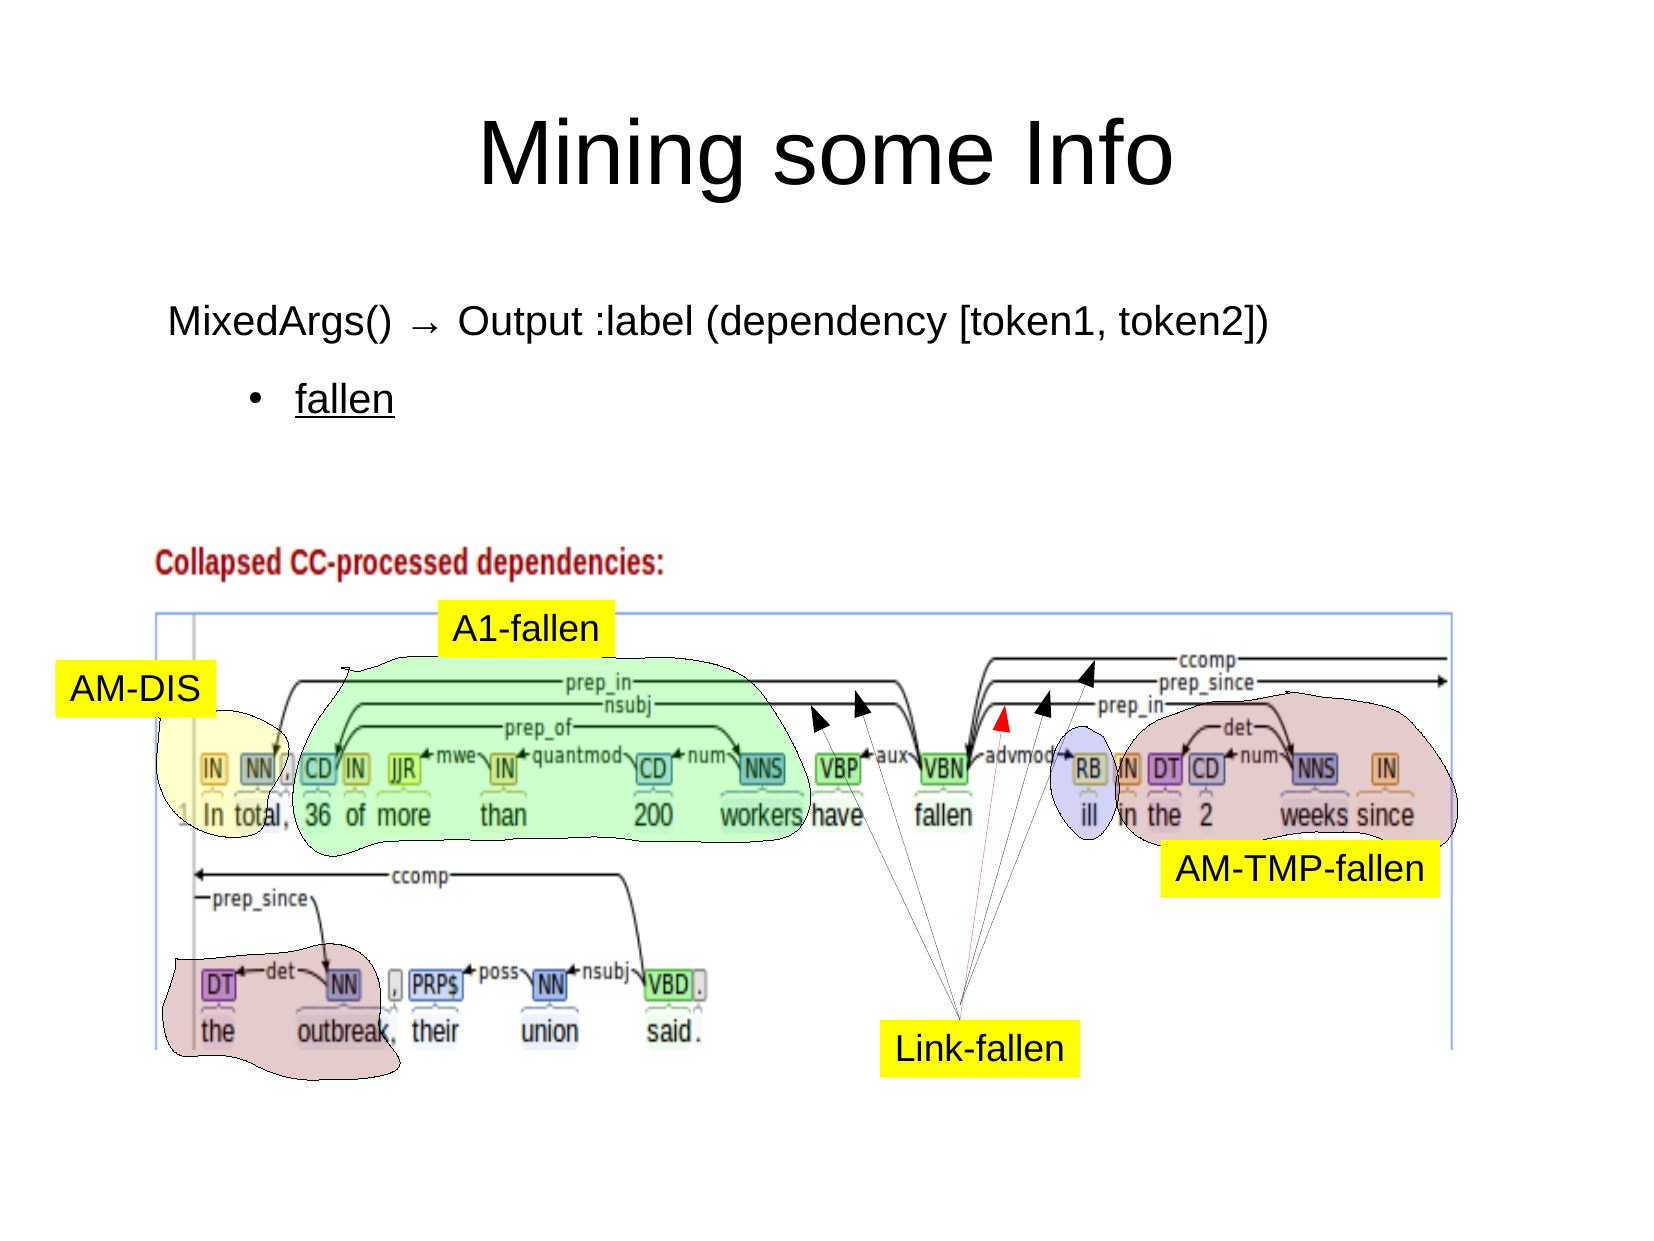

# Mining some Info
 MixedArgs() → Output :label (dependency [token1, token2])
fallen
A1-fallen
AM-DIS
AM-TMP-fallen
Link-fallen